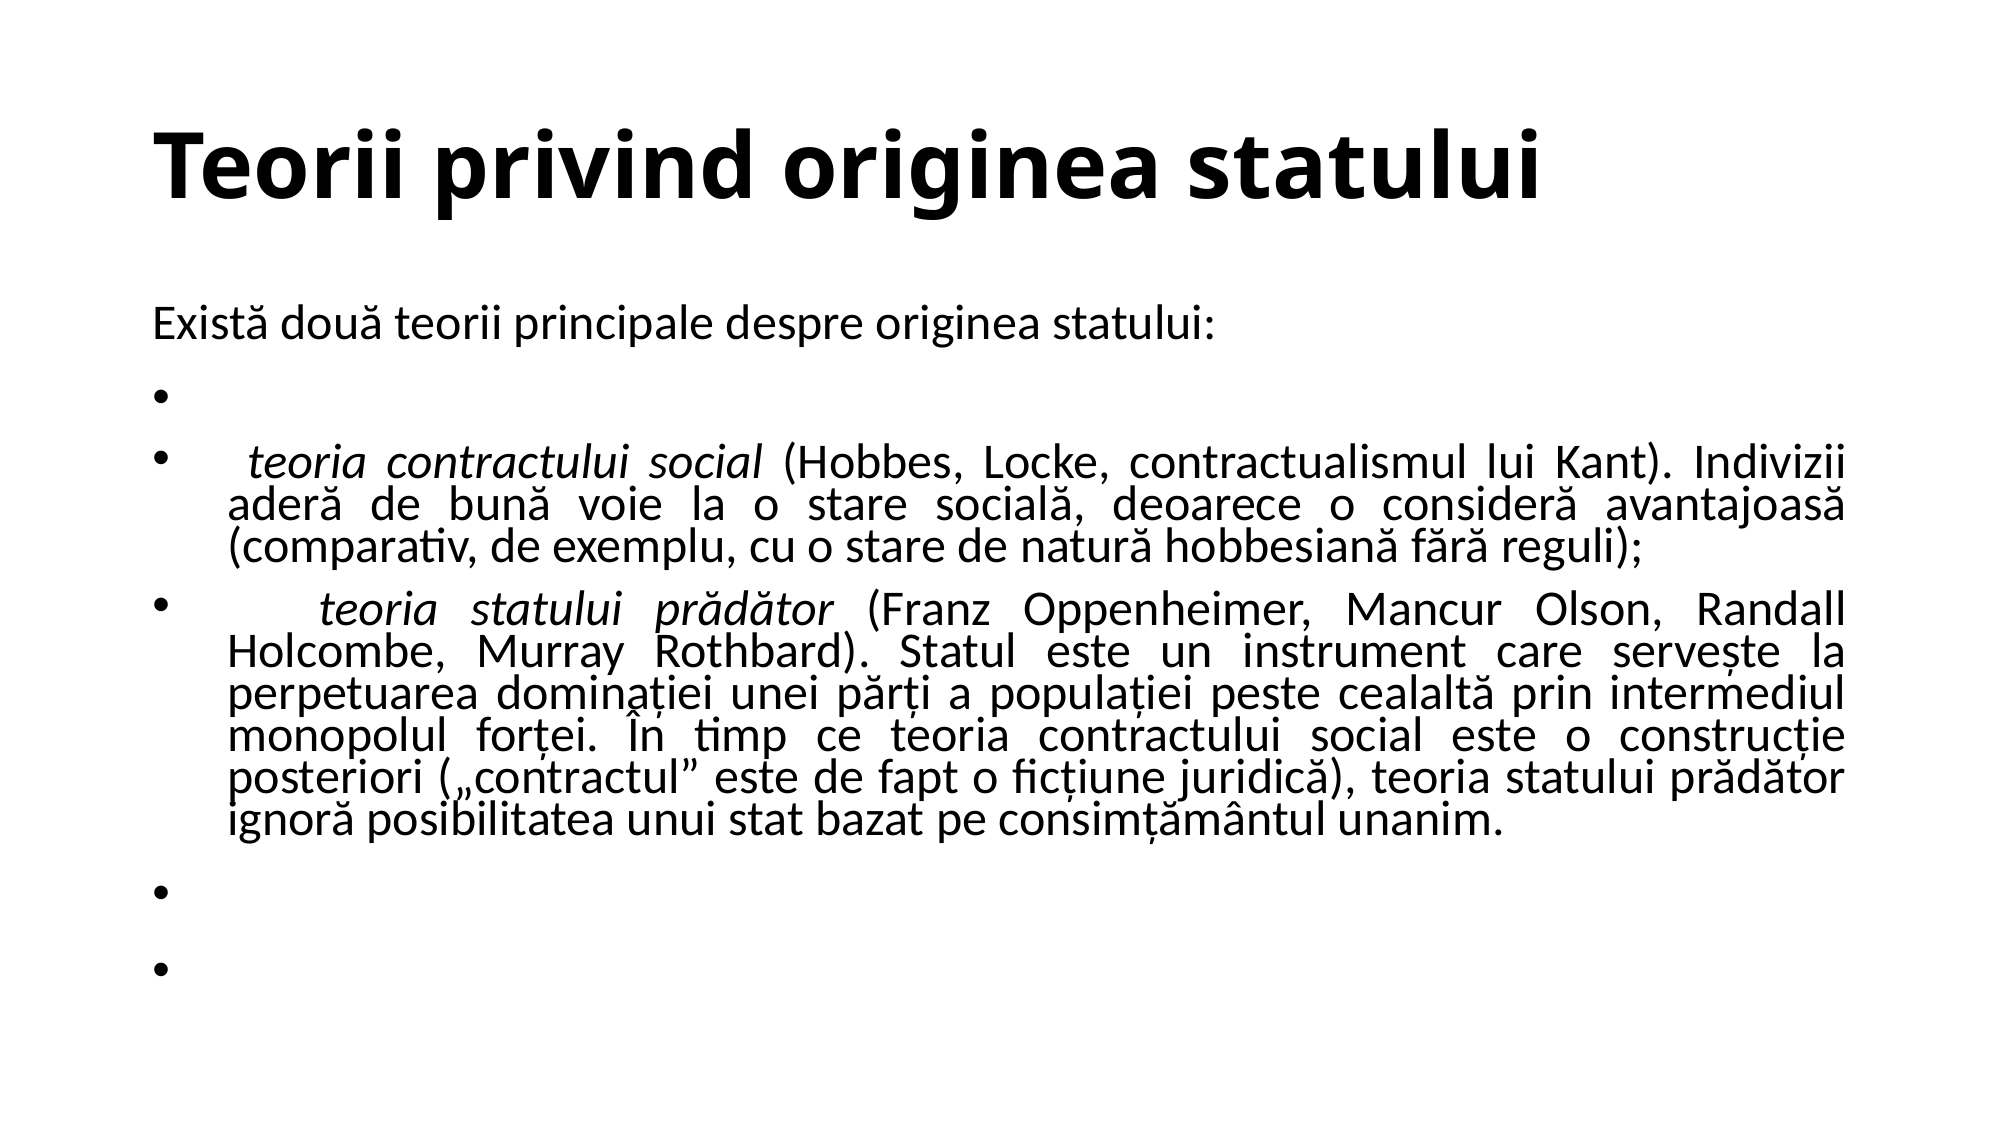

# Teorii privind originea statului
Există două teorii principale despre originea statului:
 teoria contractului social (Hobbes, Locke, contractualismul lui Kant). Indivizii aderă de bună voie la o stare socială, deoarece o consideră avantajoasă (comparativ, de exemplu, cu o stare de natură hobbesiană fără reguli);
 teoria statului prădător (Franz Oppenheimer, Mancur Olson, Randall Holcombe, Murray Rothbard). Statul este un instrument care servește la perpetuarea dominației unei părți a populației peste cealaltă prin intermediul monopolul forței. În timp ce teoria contractului social este o construcție posteriori („contractul” este de fapt o ficțiune juridică), teoria statului prădător ignoră posibilitatea unui stat bazat pe consimțământul unanim.